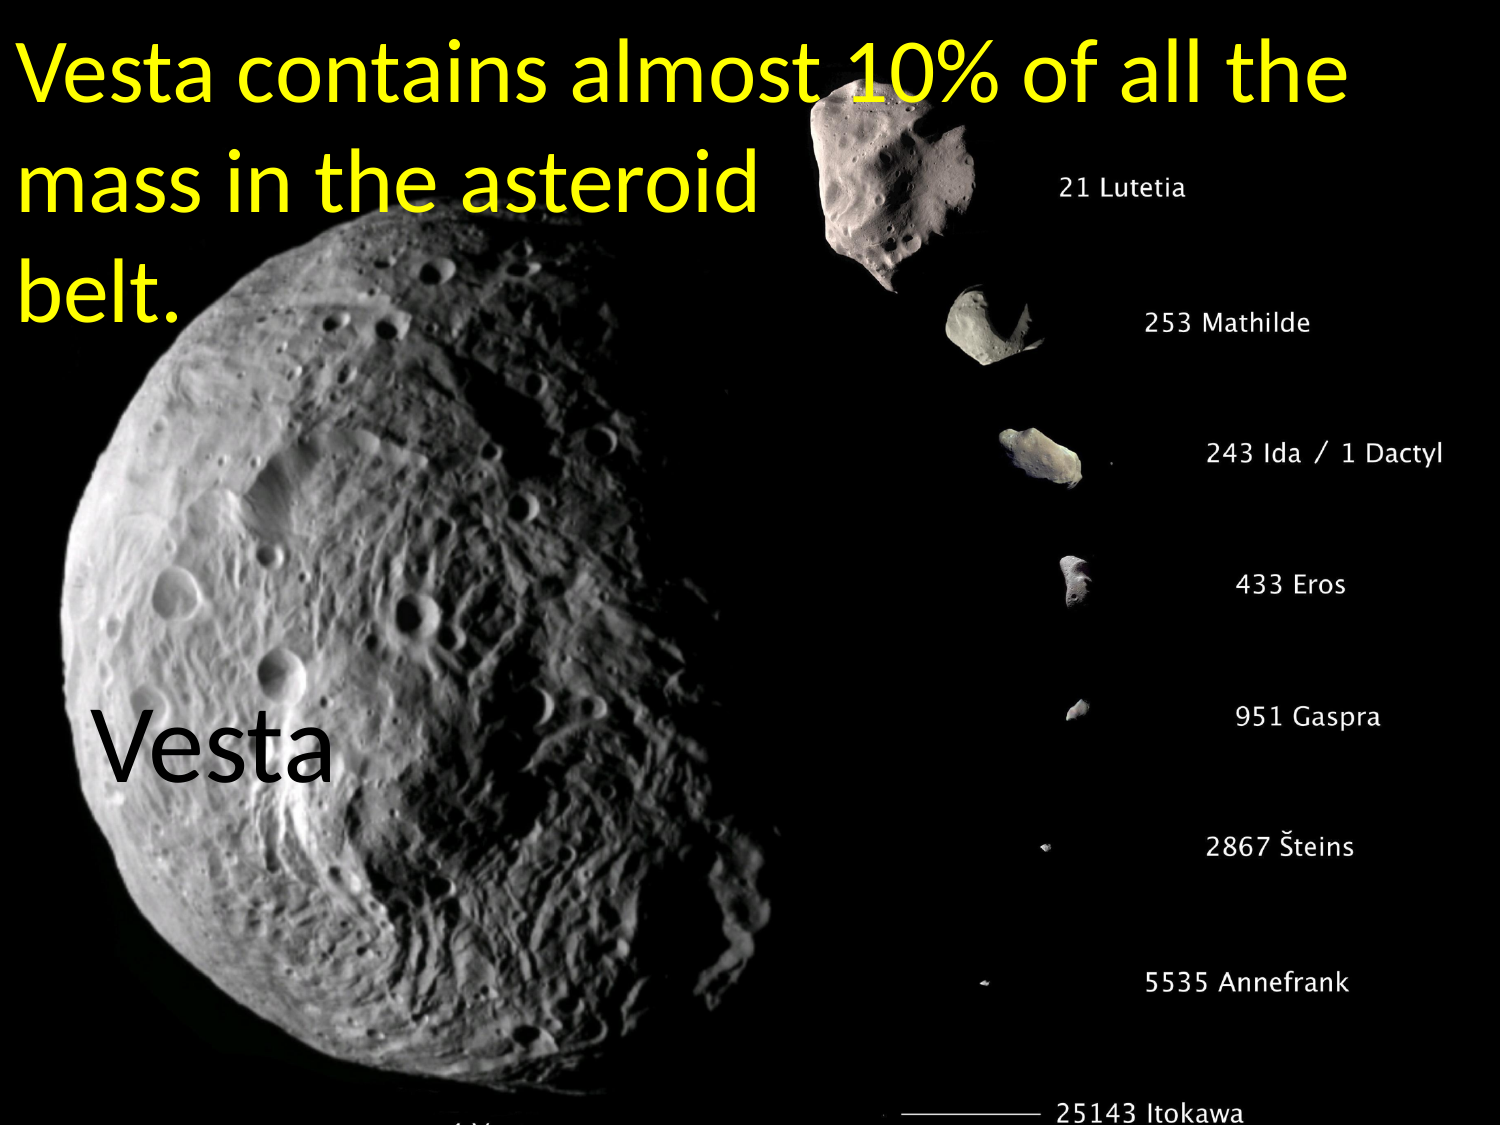

Vesta contains almost 10% of all the mass in the asteroid
belt.
Vesta